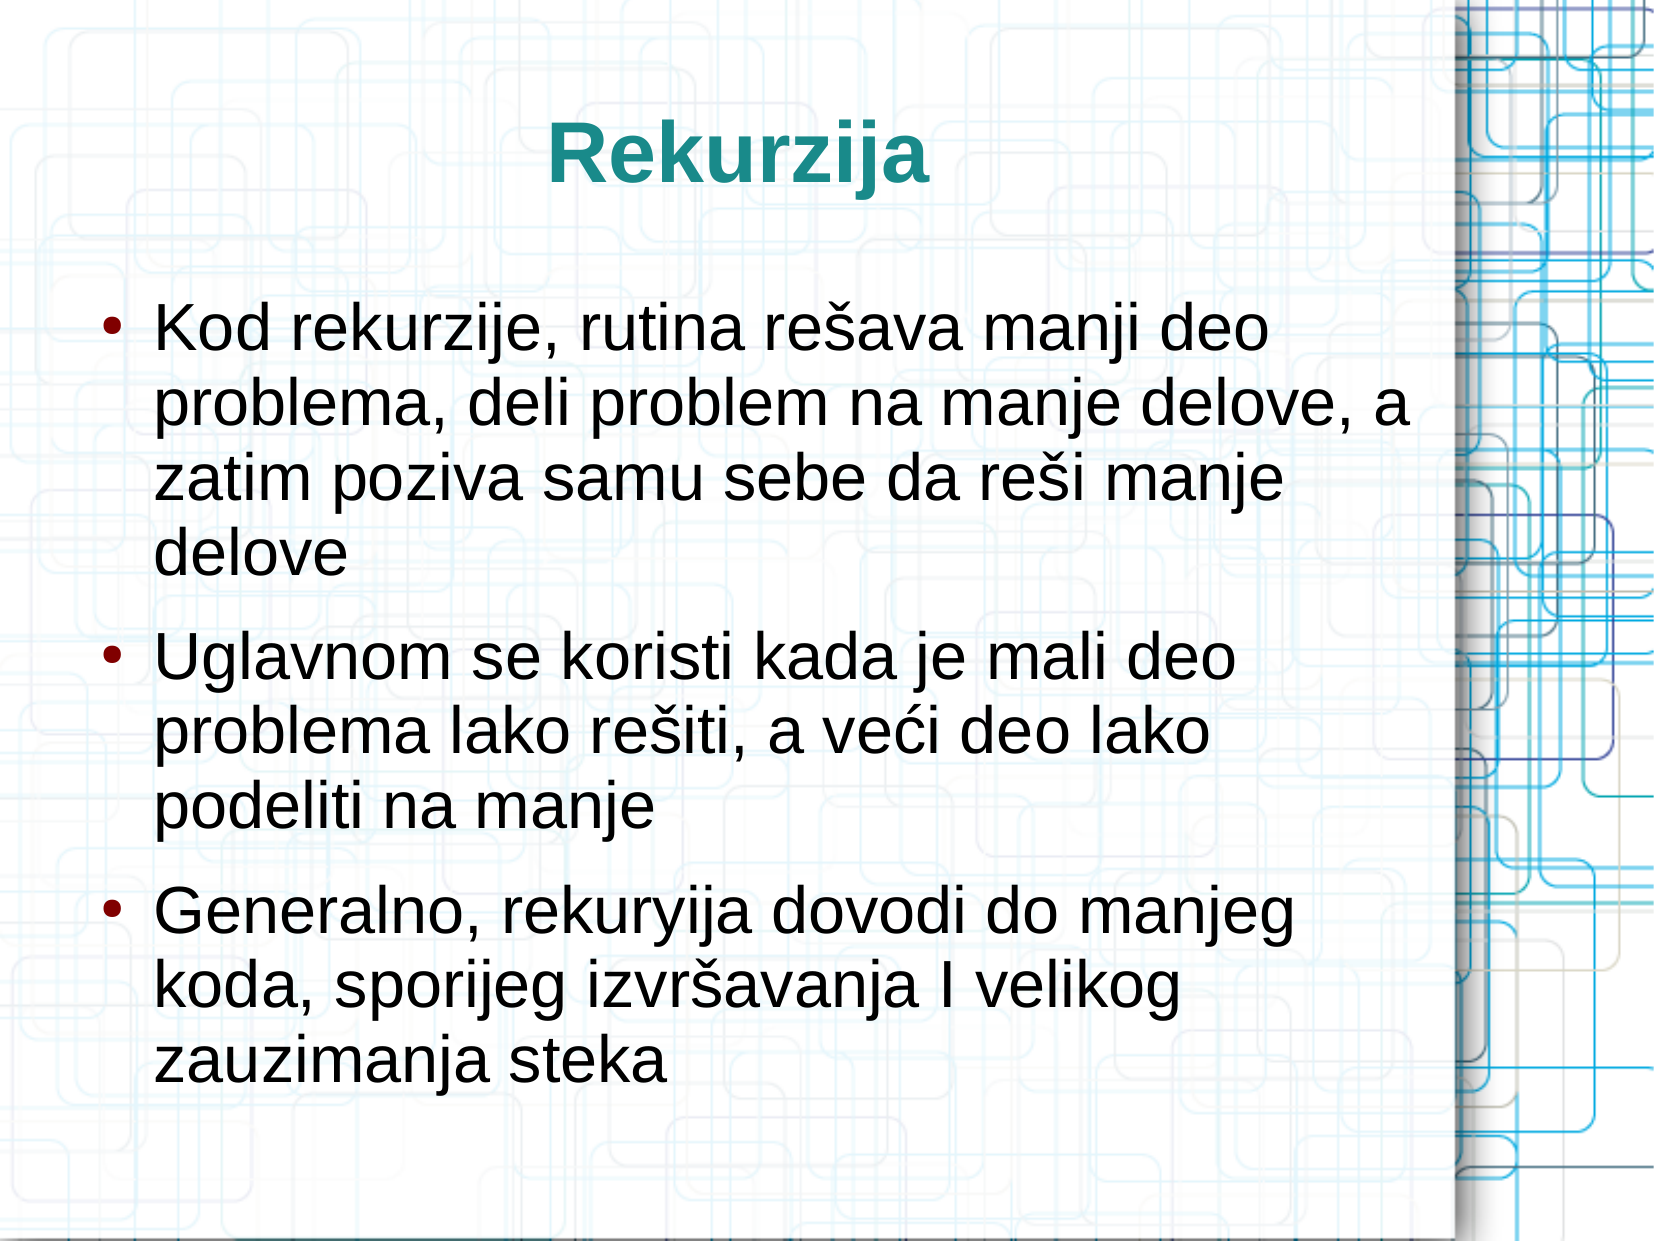

# Rekurzija
Kod rekurzije, rutina rešava manji deo problema, deli problem na manje delove, a zatim poziva samu sebe da reši manje delove
Uglavnom se koristi kada je mali deo problema lako rešiti, a veći deo lako podeliti na manje
Generalno, rekuryija dovodi do manjeg koda, sporijeg izvršavanja I velikog zauzimanja steka